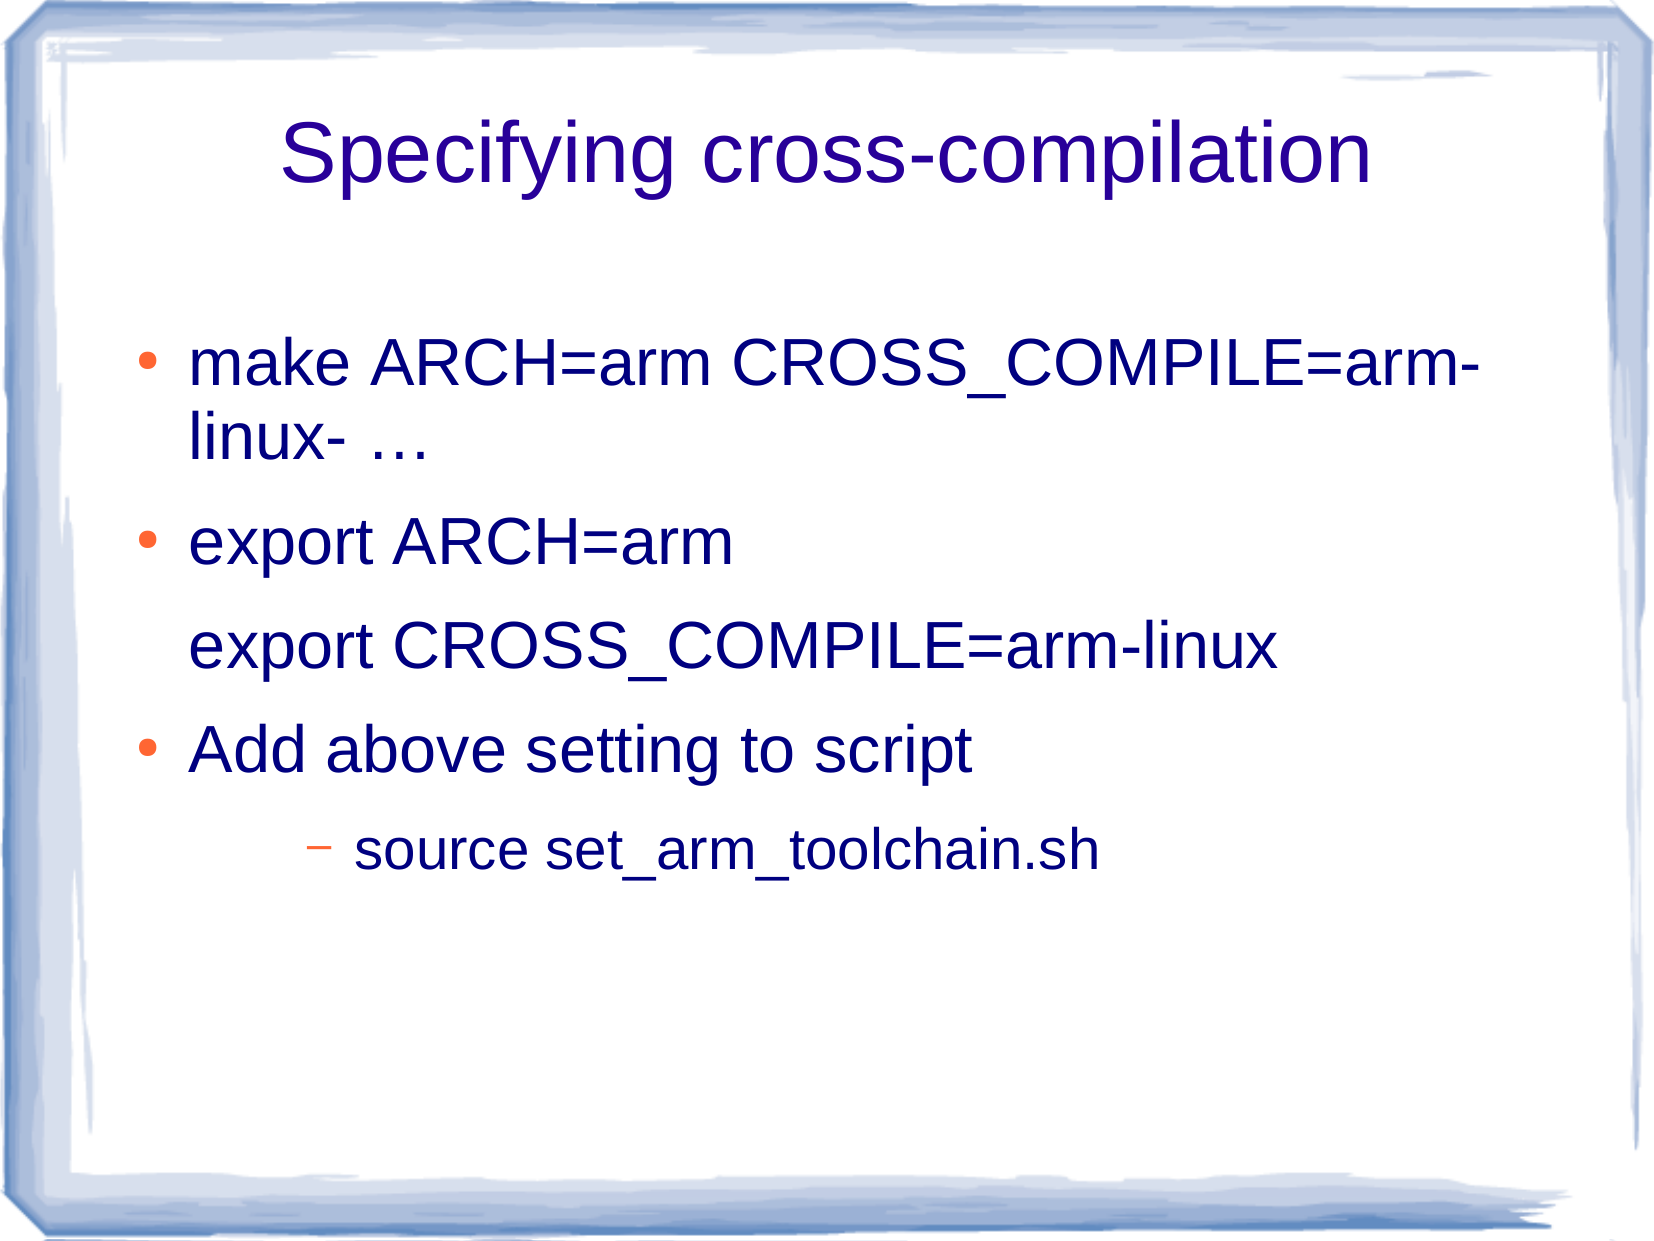

# Specifying cross-compilation
make ARCH=arm CROSS_COMPILE=arm-linux- …
export ARCH=arm
export CROSS_COMPILE=arm-linux
Add above setting to script
source set_arm_toolchain.sh